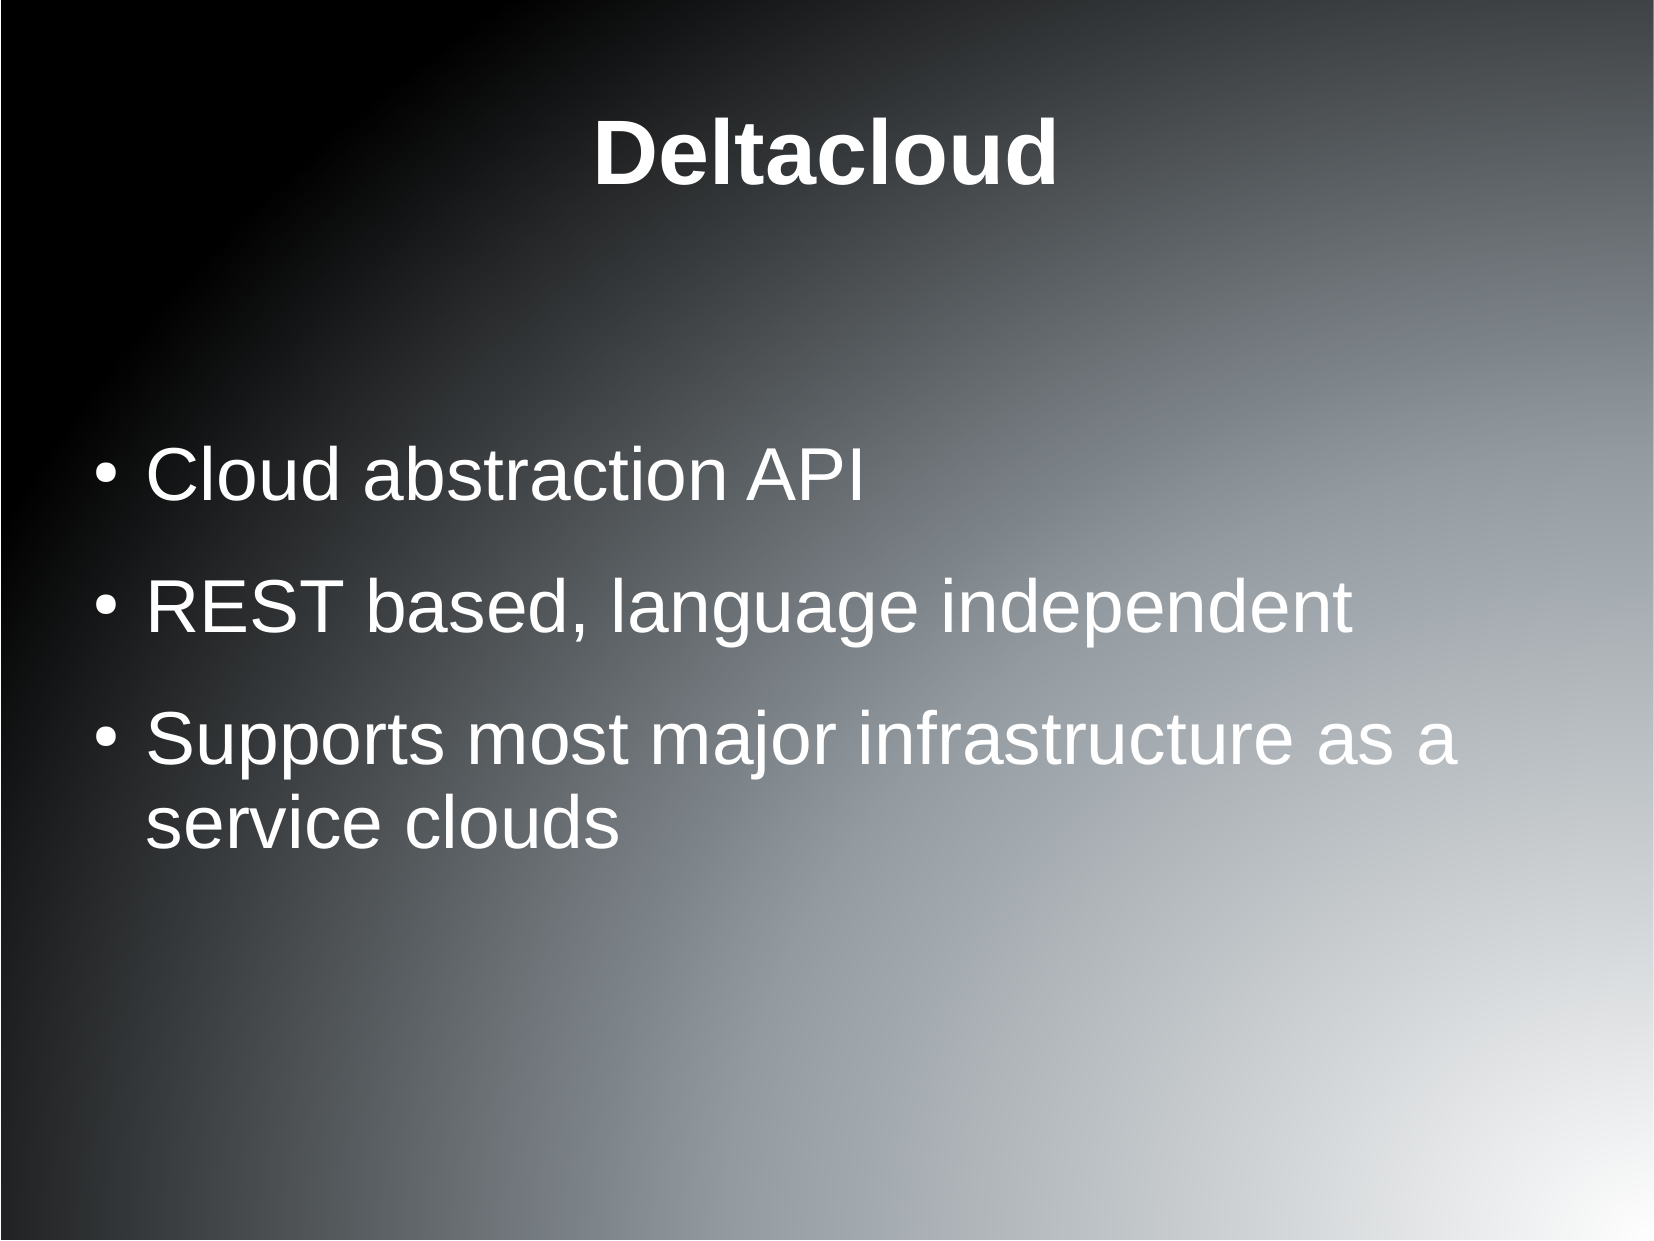

# Deltacloud
Cloud abstraction API
REST based, language independent
Supports most major infrastructure as a service clouds